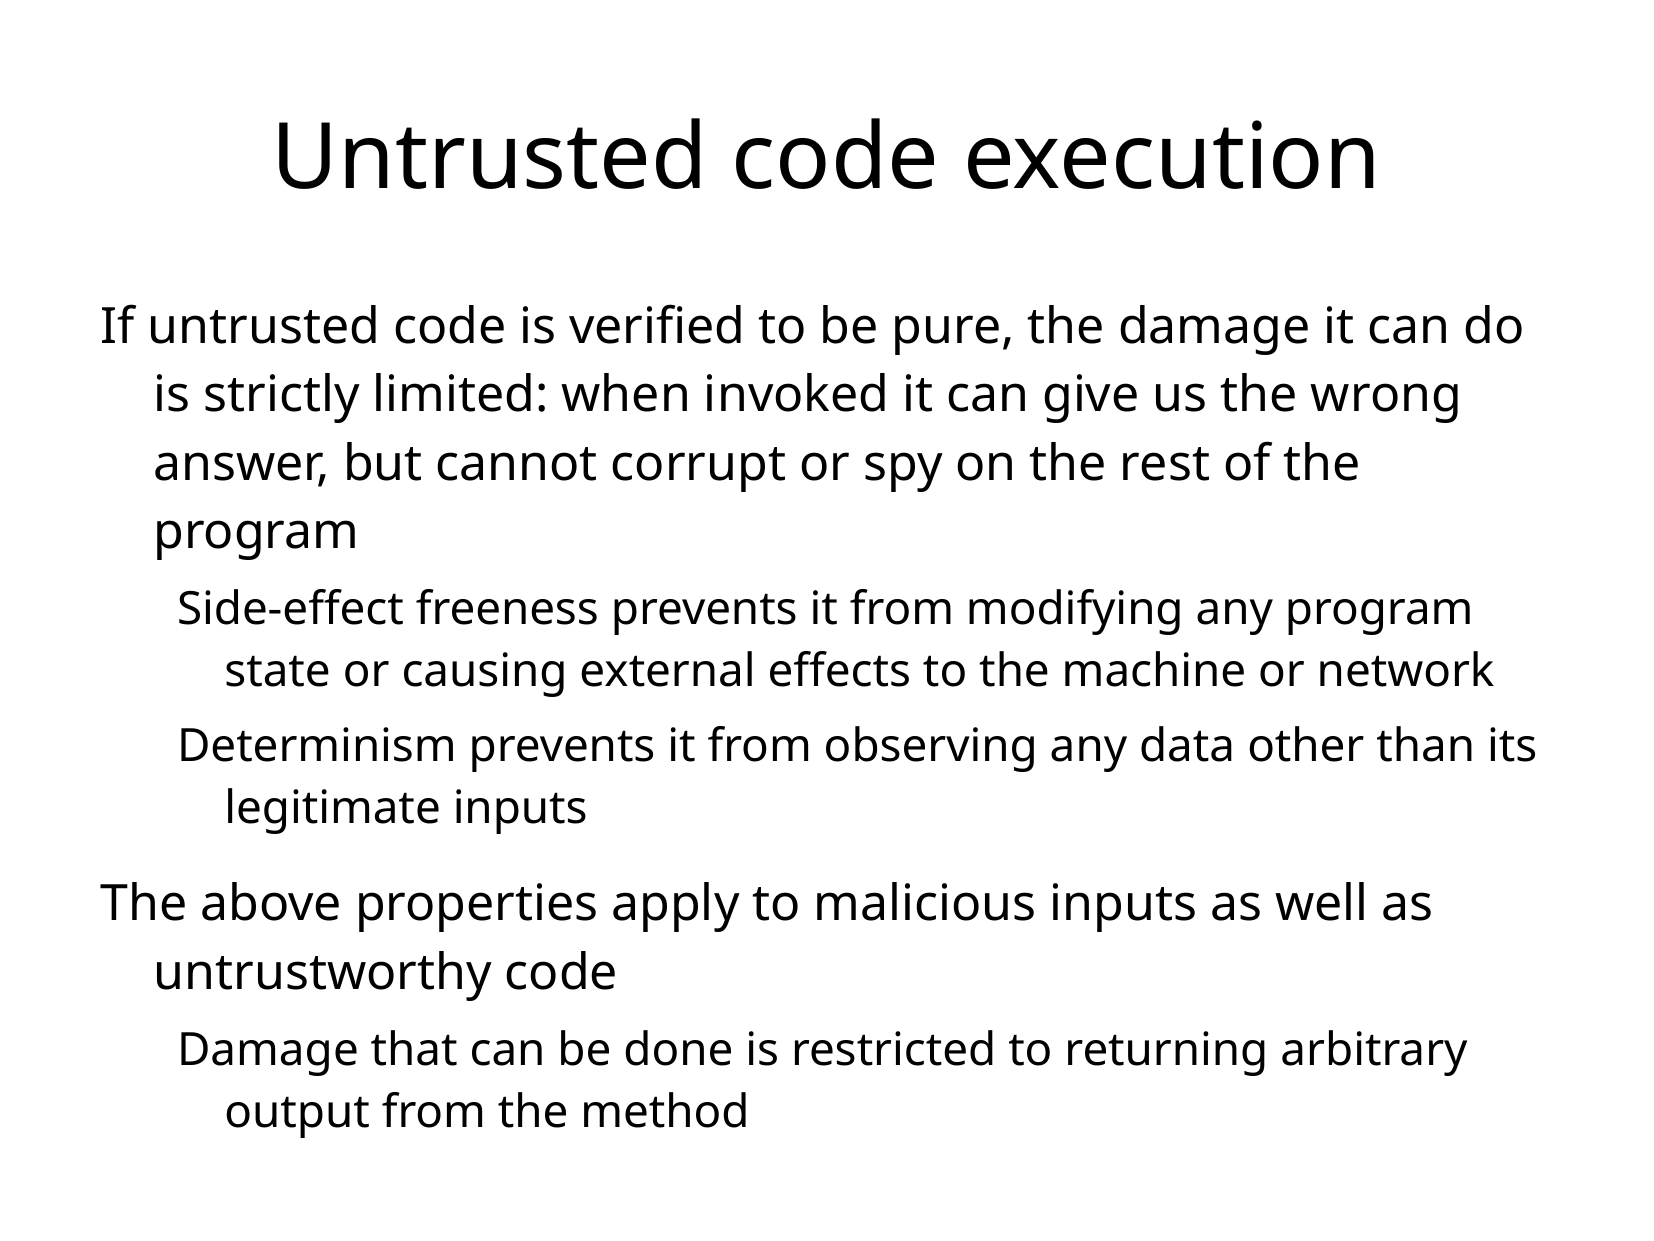

# Untrusted code execution
If untrusted code is verified to be pure, the damage it can do is strictly limited: when invoked it can give us the wrong answer, but cannot corrupt or spy on the rest of the program
Side-effect freeness prevents it from modifying any program state or causing external effects to the machine or network
Determinism prevents it from observing any data other than its legitimate inputs
The above properties apply to malicious inputs as well as untrustworthy code
Damage that can be done is restricted to returning arbitrary output from the method